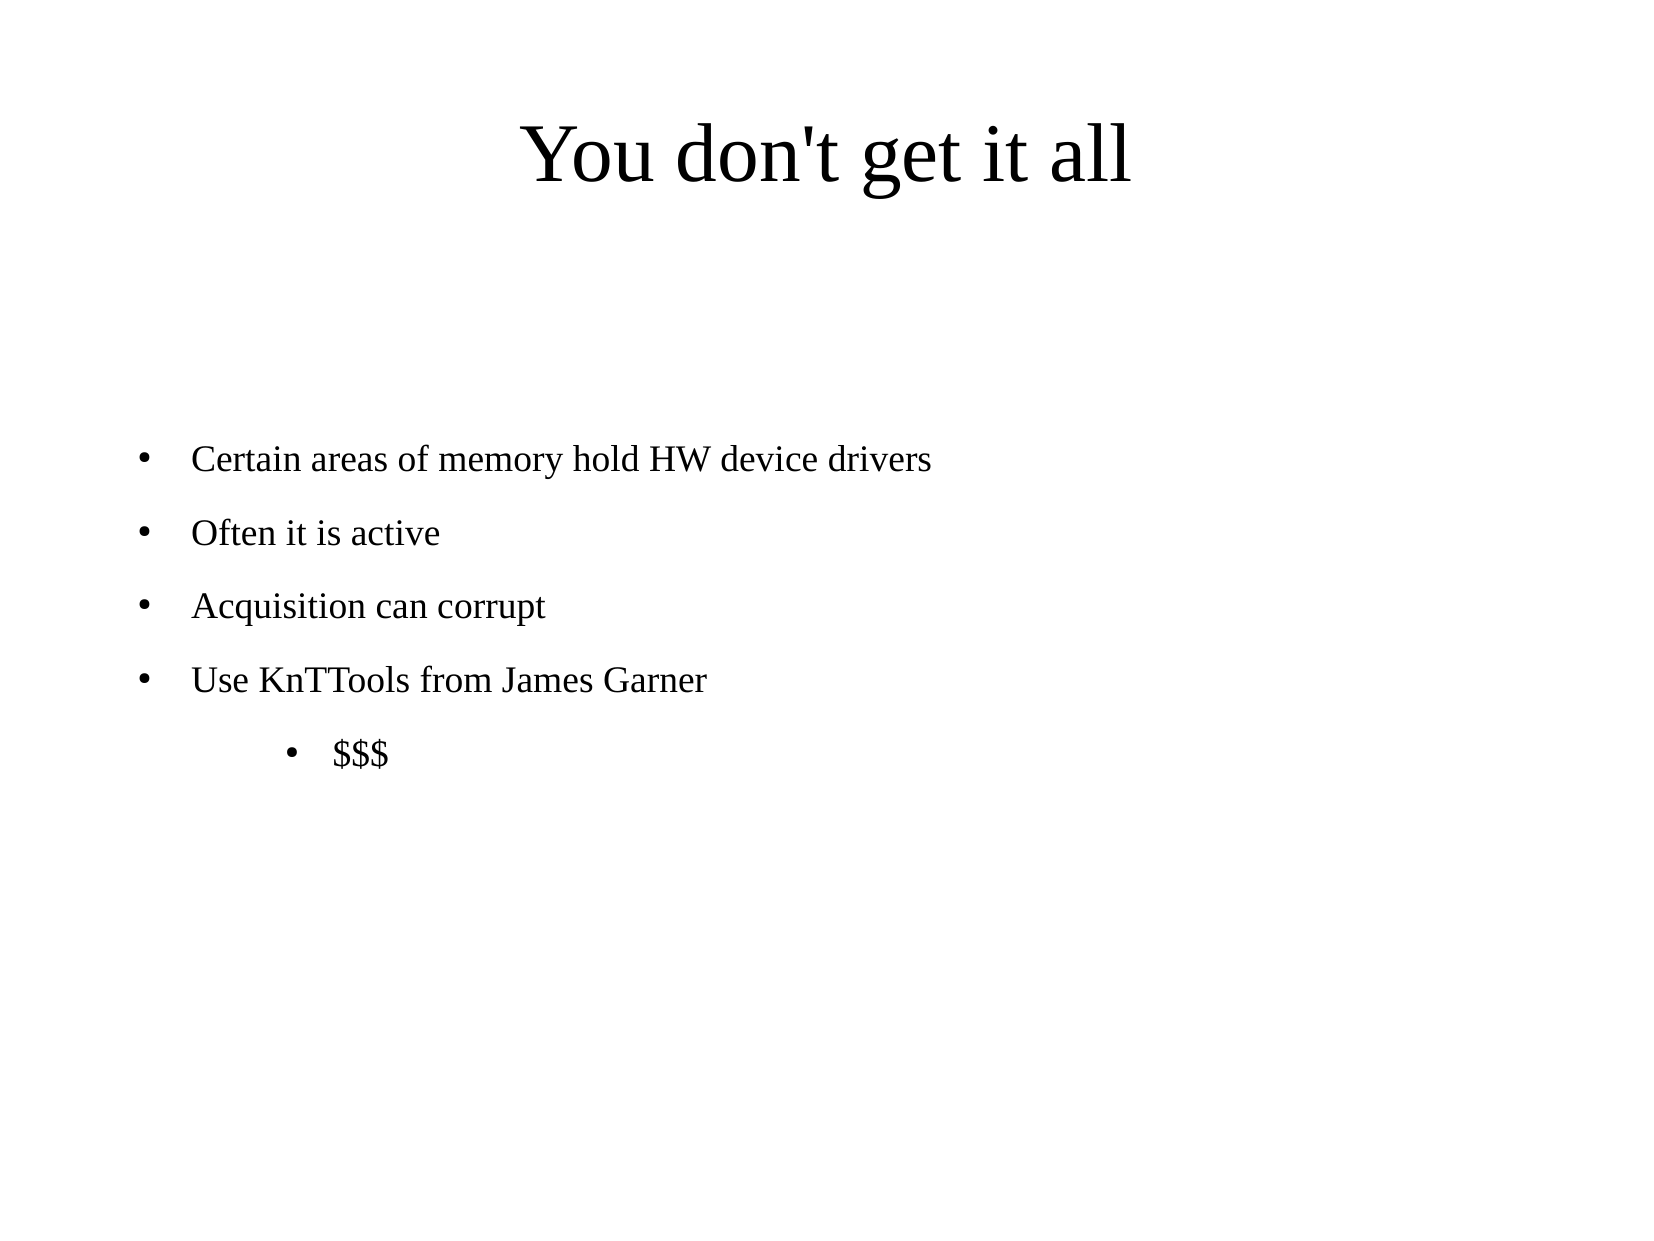

# You don't get it all
Certain areas of memory hold HW device drivers
Often it is active
Acquisition can corrupt
Use KnTTools from James Garner
$$$